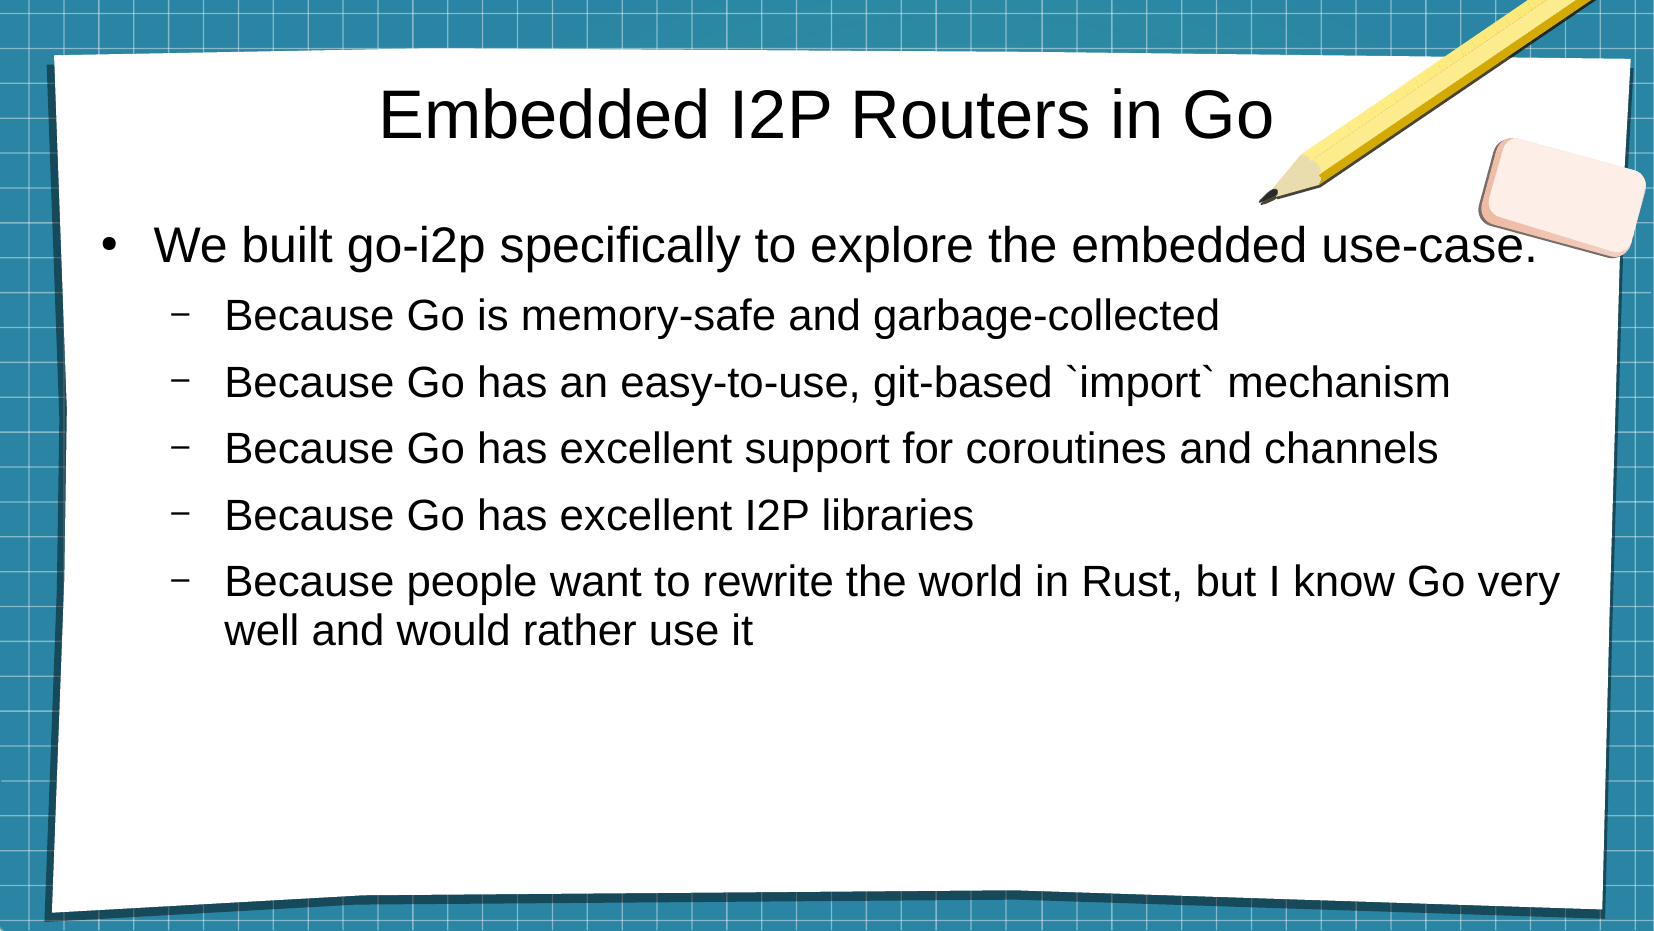

# Embedded I2P Routers in Go
We built go-i2p specifically to explore the embedded use-case.
Because Go is memory-safe and garbage-collected
Because Go has an easy-to-use, git-based `import` mechanism
Because Go has excellent support for coroutines and channels
Because Go has excellent I2P libraries
Because people want to rewrite the world in Rust, but I know Go very well and would rather use it